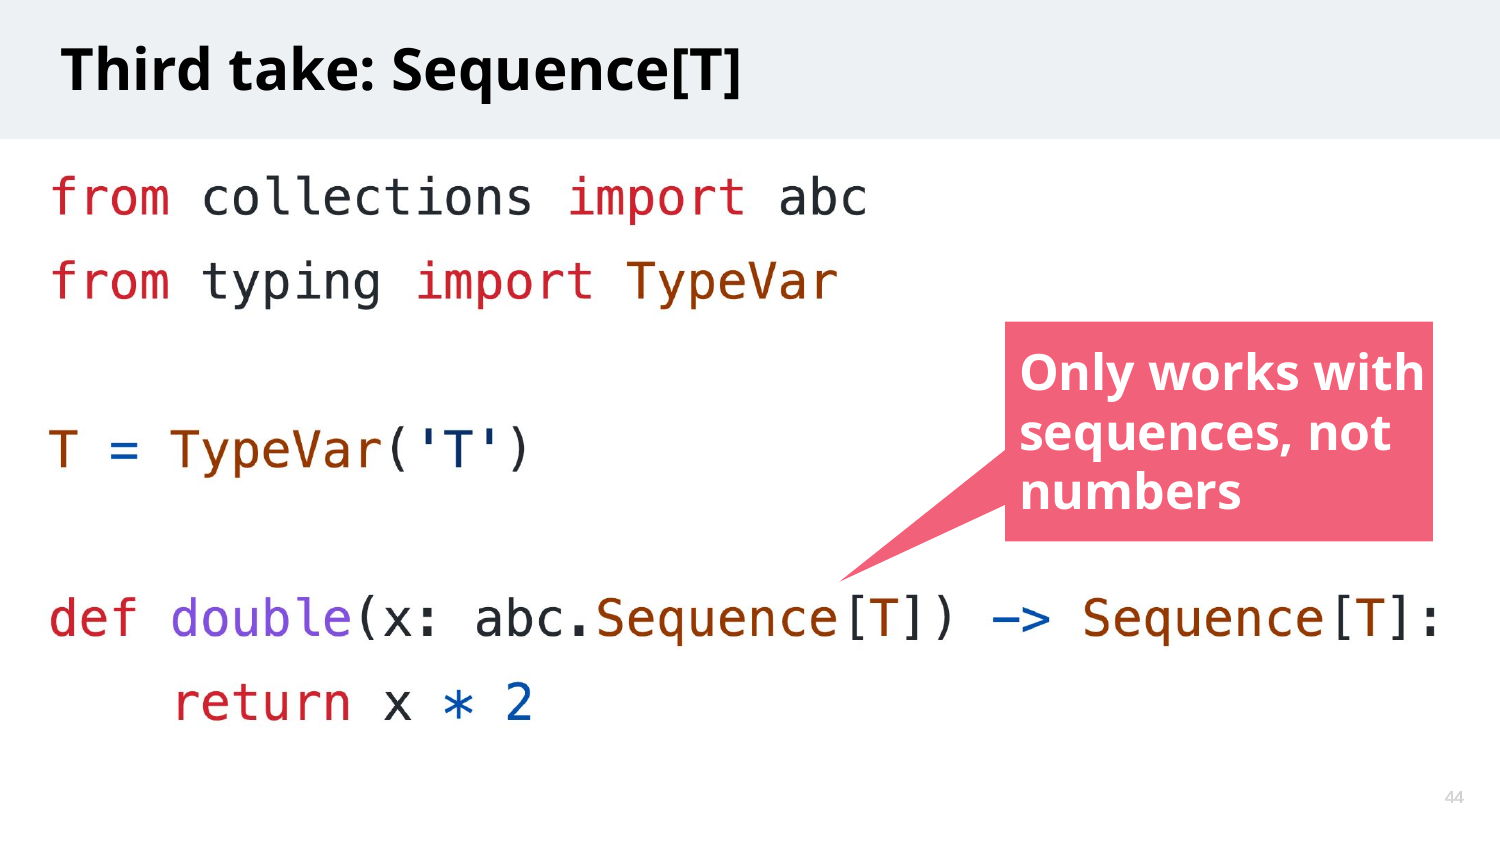

Third take: Sequence[T]
Only works with
sequences, not
numbers
44
44